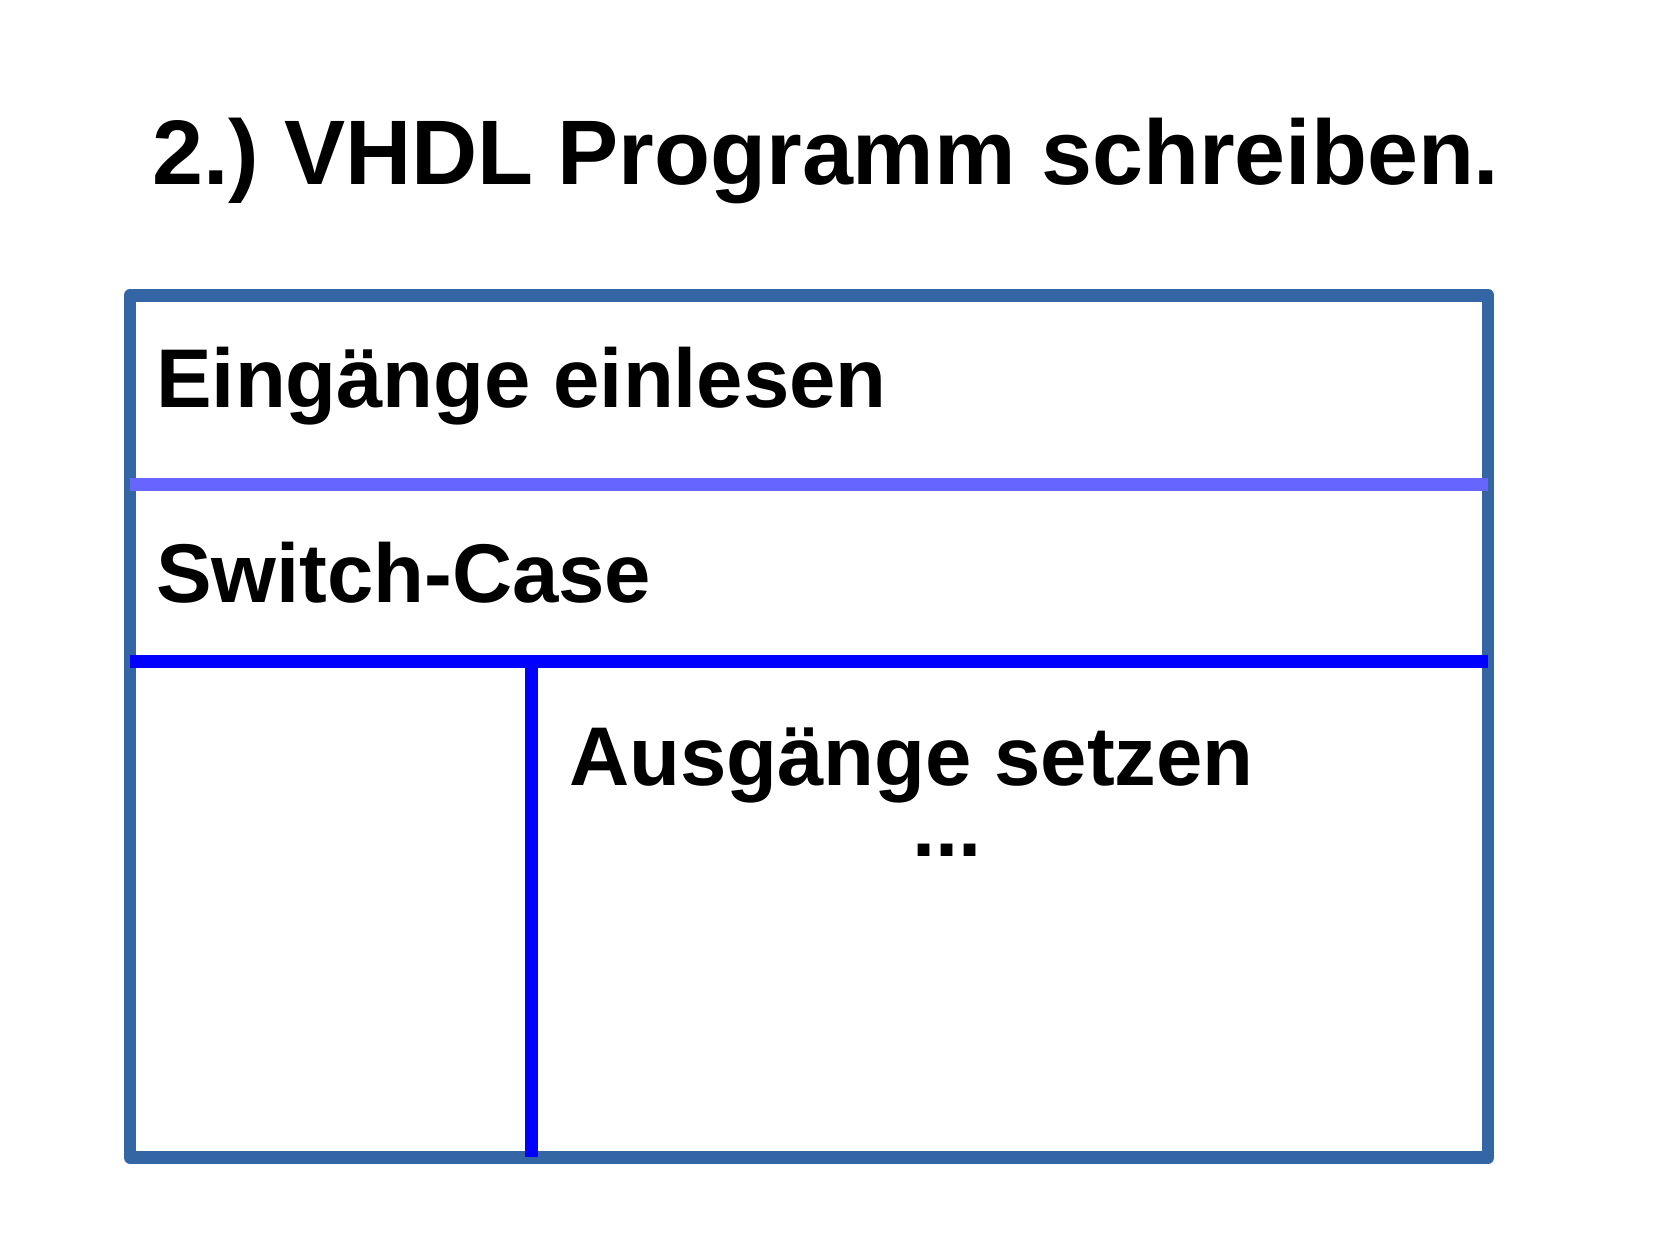

# 2.) VHDL Programm schreiben.
Eingänge einlesen
Switch-Case
Ausgänge setzen
...